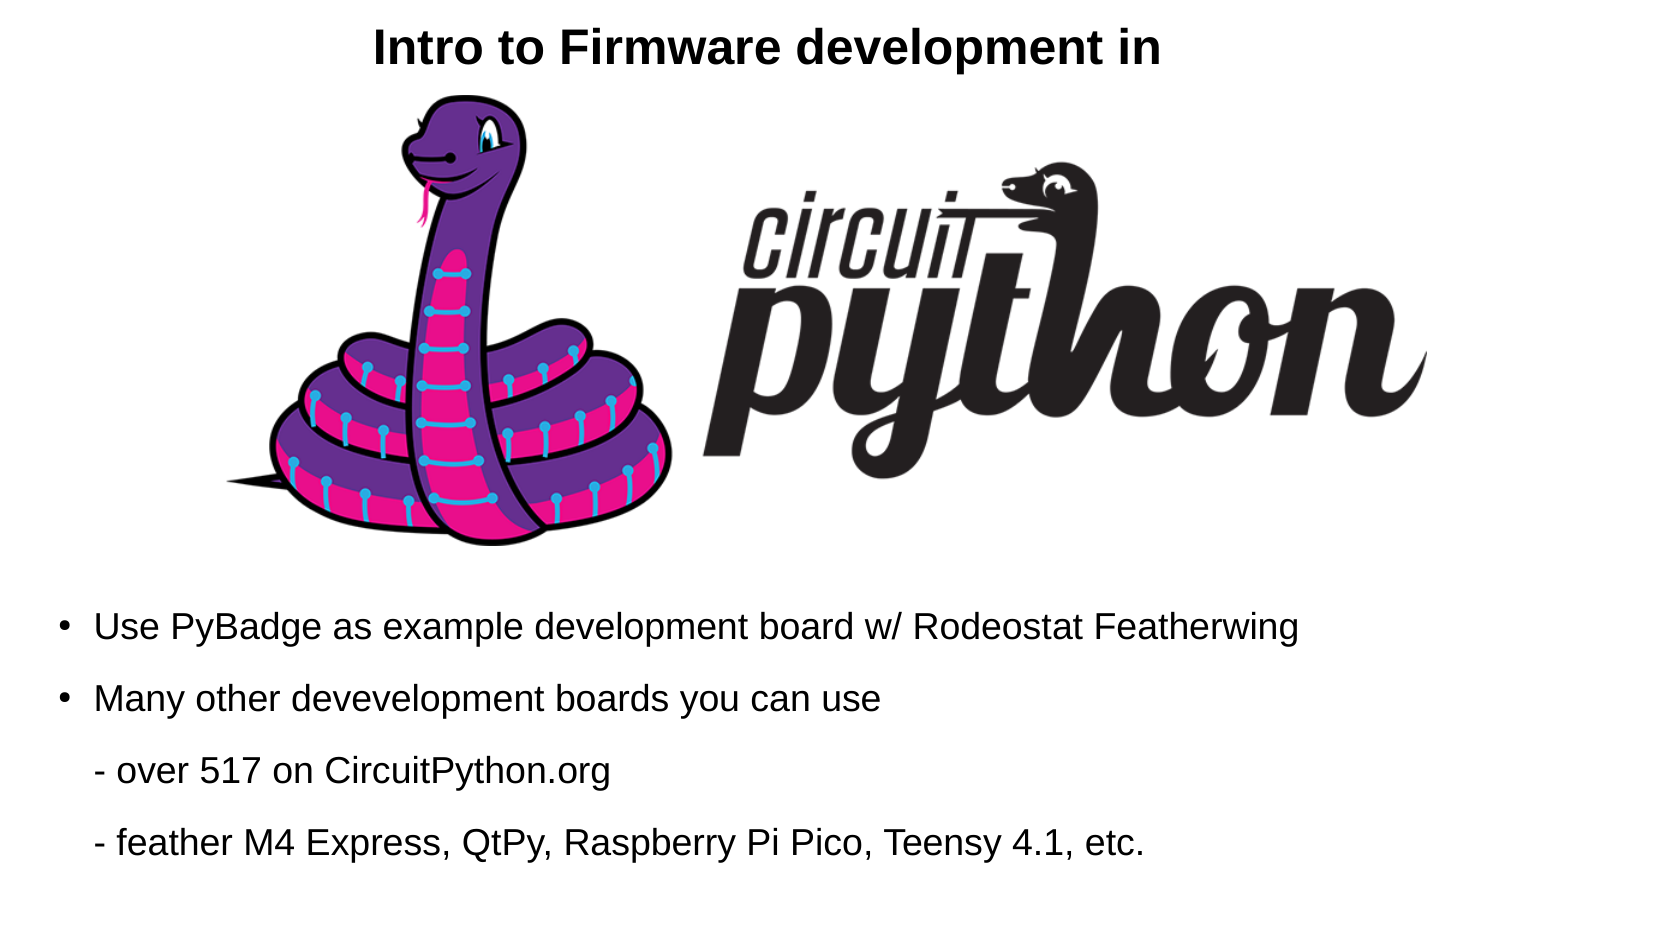

Intro to Firmware development in
Use PyBadge as example development board w/ Rodeostat Featherwing
Many other devevelopment boards you can use
- over 517 on CircuitPython.org
- feather M4 Express, QtPy, Raspberry Pi Pico, Teensy 4.1, etc.